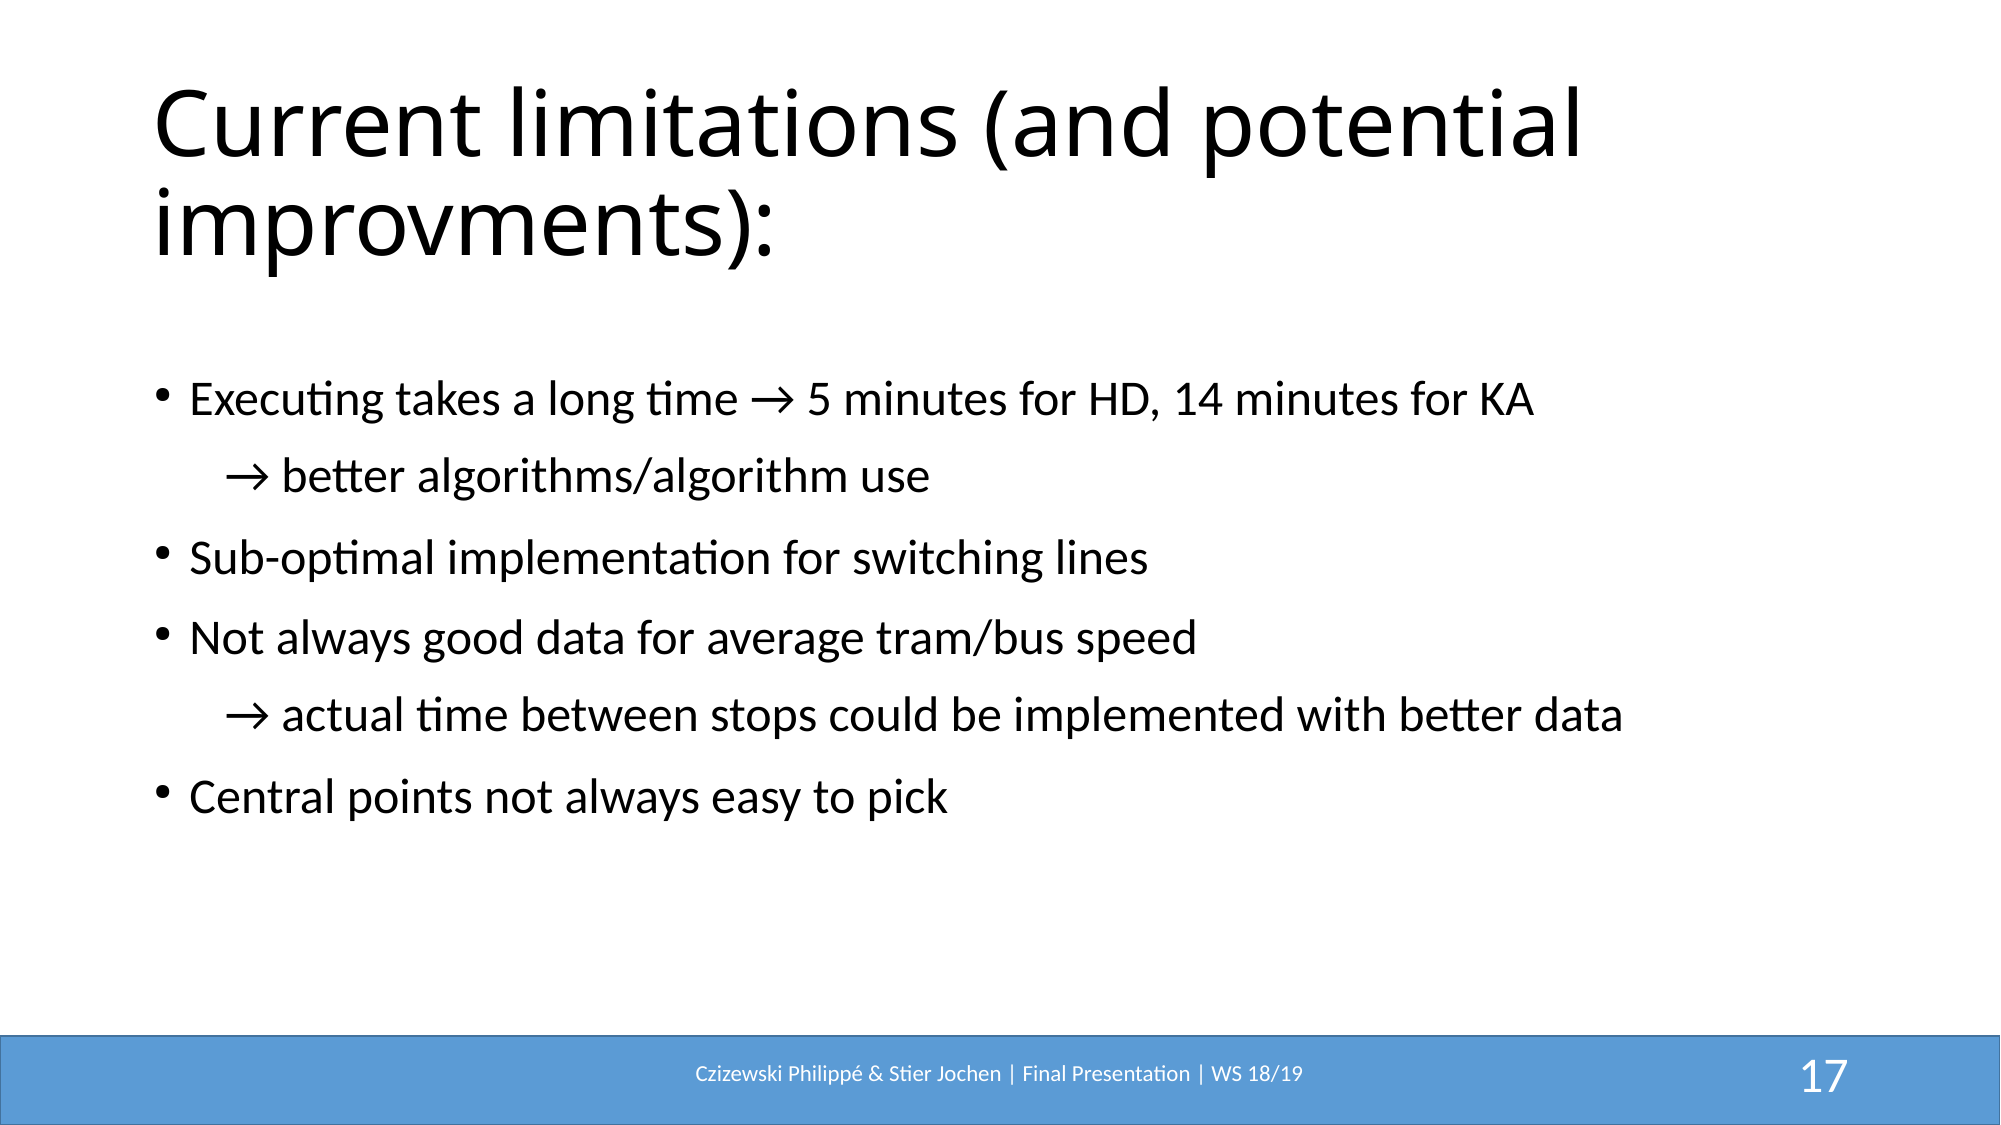

# Current limitations (and potential improvments):
Executing takes a long time → 5 minutes for HD, 14 minutes for KA
→ better algorithms/algorithm use
Sub-optimal implementation for switching lines
Not always good data for average tram/bus speed
→ actual time between stops could be implemented with better data
Central points not always easy to pick
Czizewski Philippé & Stier Jochen | Final Presentation | WS 18/19